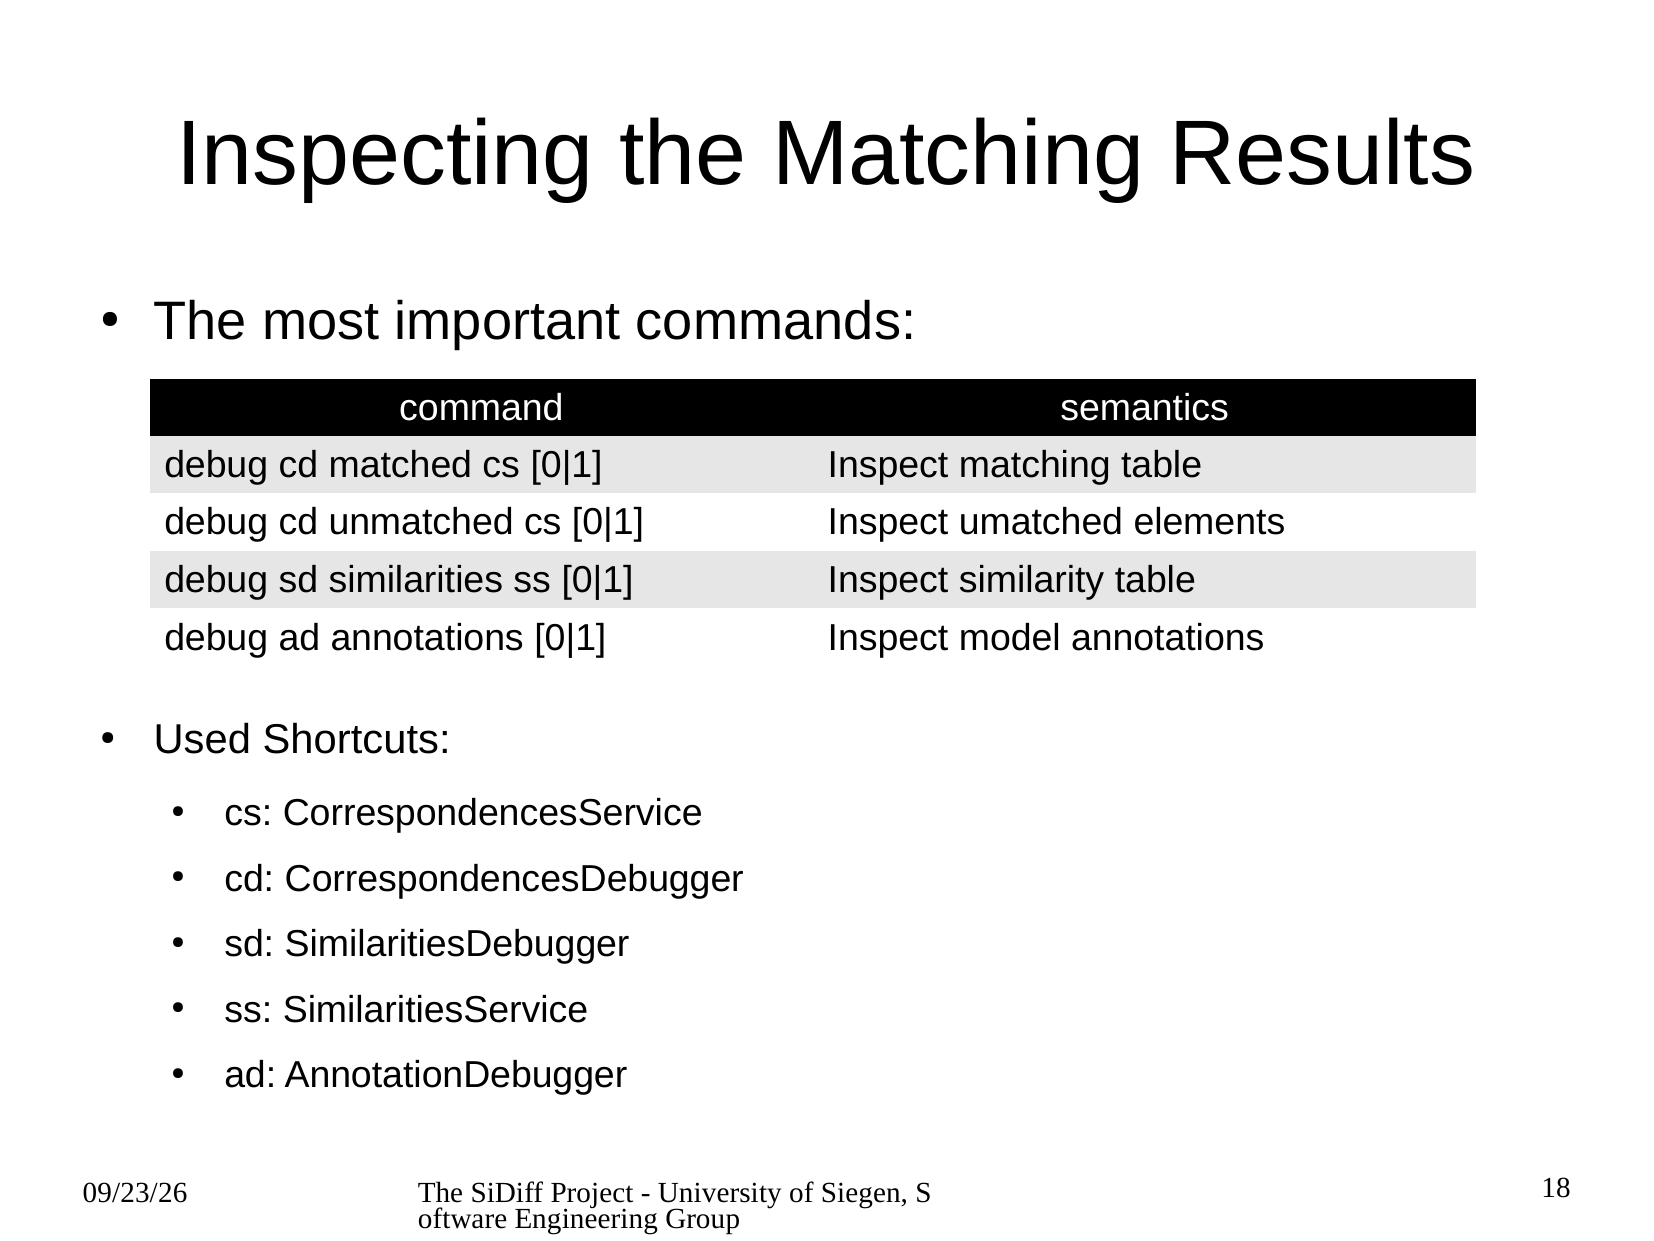

# Inspecting the Matching Results
The most important commands:
| command | semantics |
| --- | --- |
| debug cd matched cs [0|1] | Inspect matching table |
| debug cd unmatched cs [0|1] | Inspect umatched elements |
| debug sd similarities ss [0|1] | Inspect similarity table |
| debug ad annotations [0|1] | Inspect model annotations |
Used Shortcuts:
cs: CorrespondencesService
cd: CorrespondencesDebugger
sd: SimilaritiesDebugger
ss: SimilaritiesService
ad: AnnotationDebugger
18
The SiDiff Project - University of Siegen, Software Engineering Group